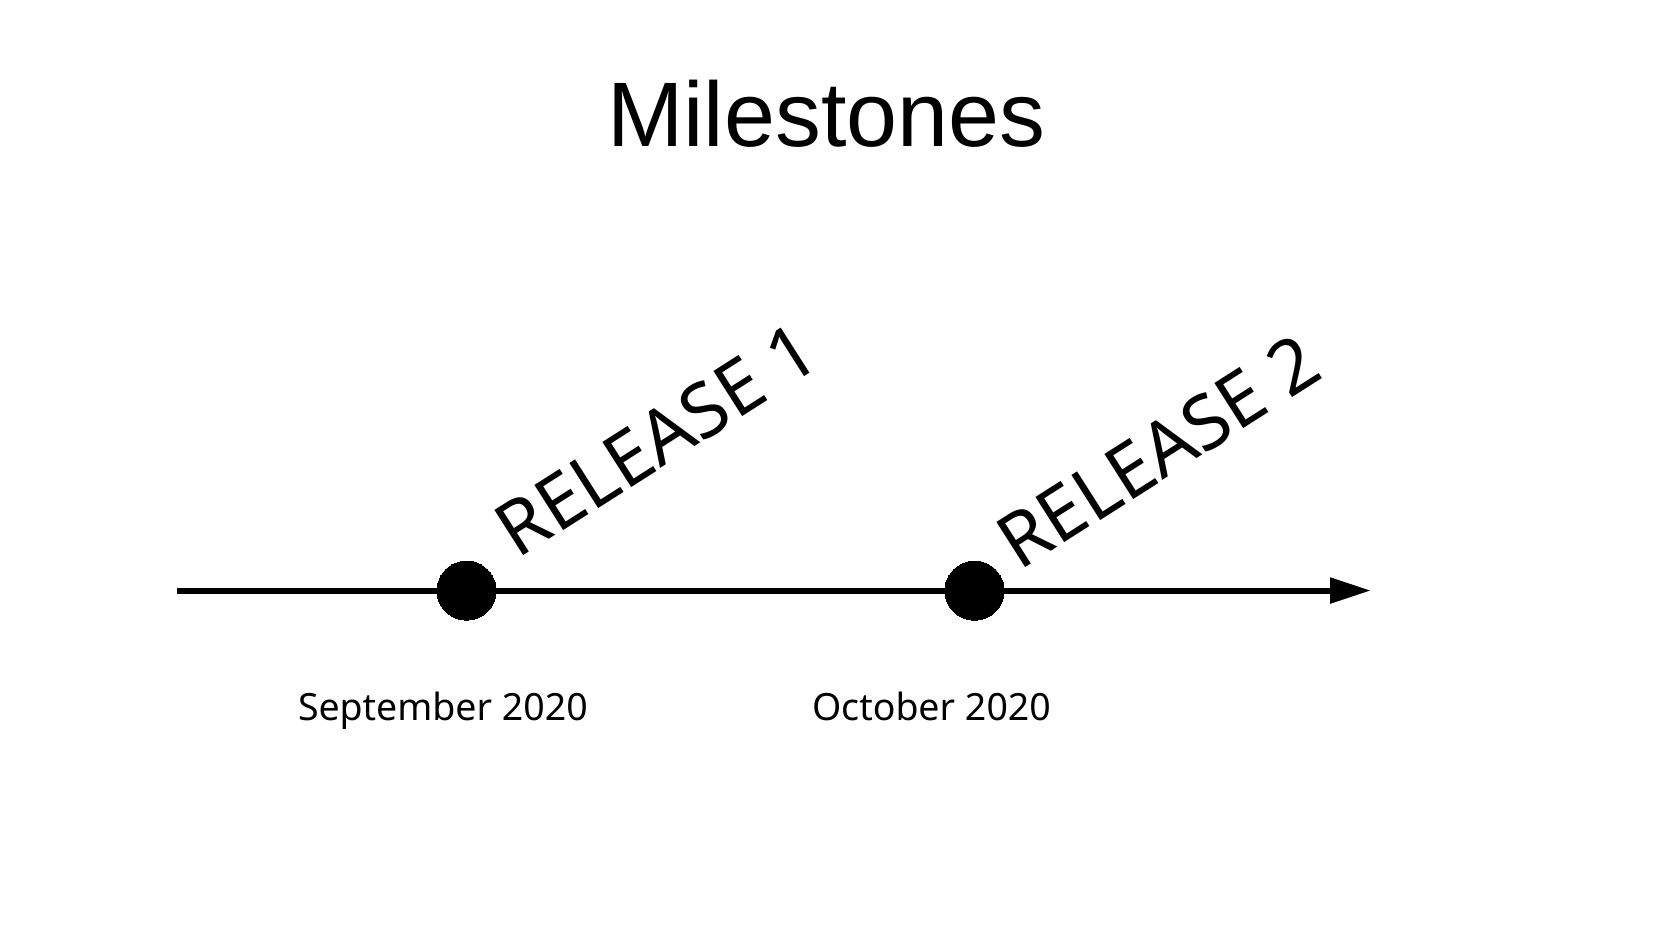

# Milestones
RELEASE 1
RELEASE 2
September 2020
October 2020